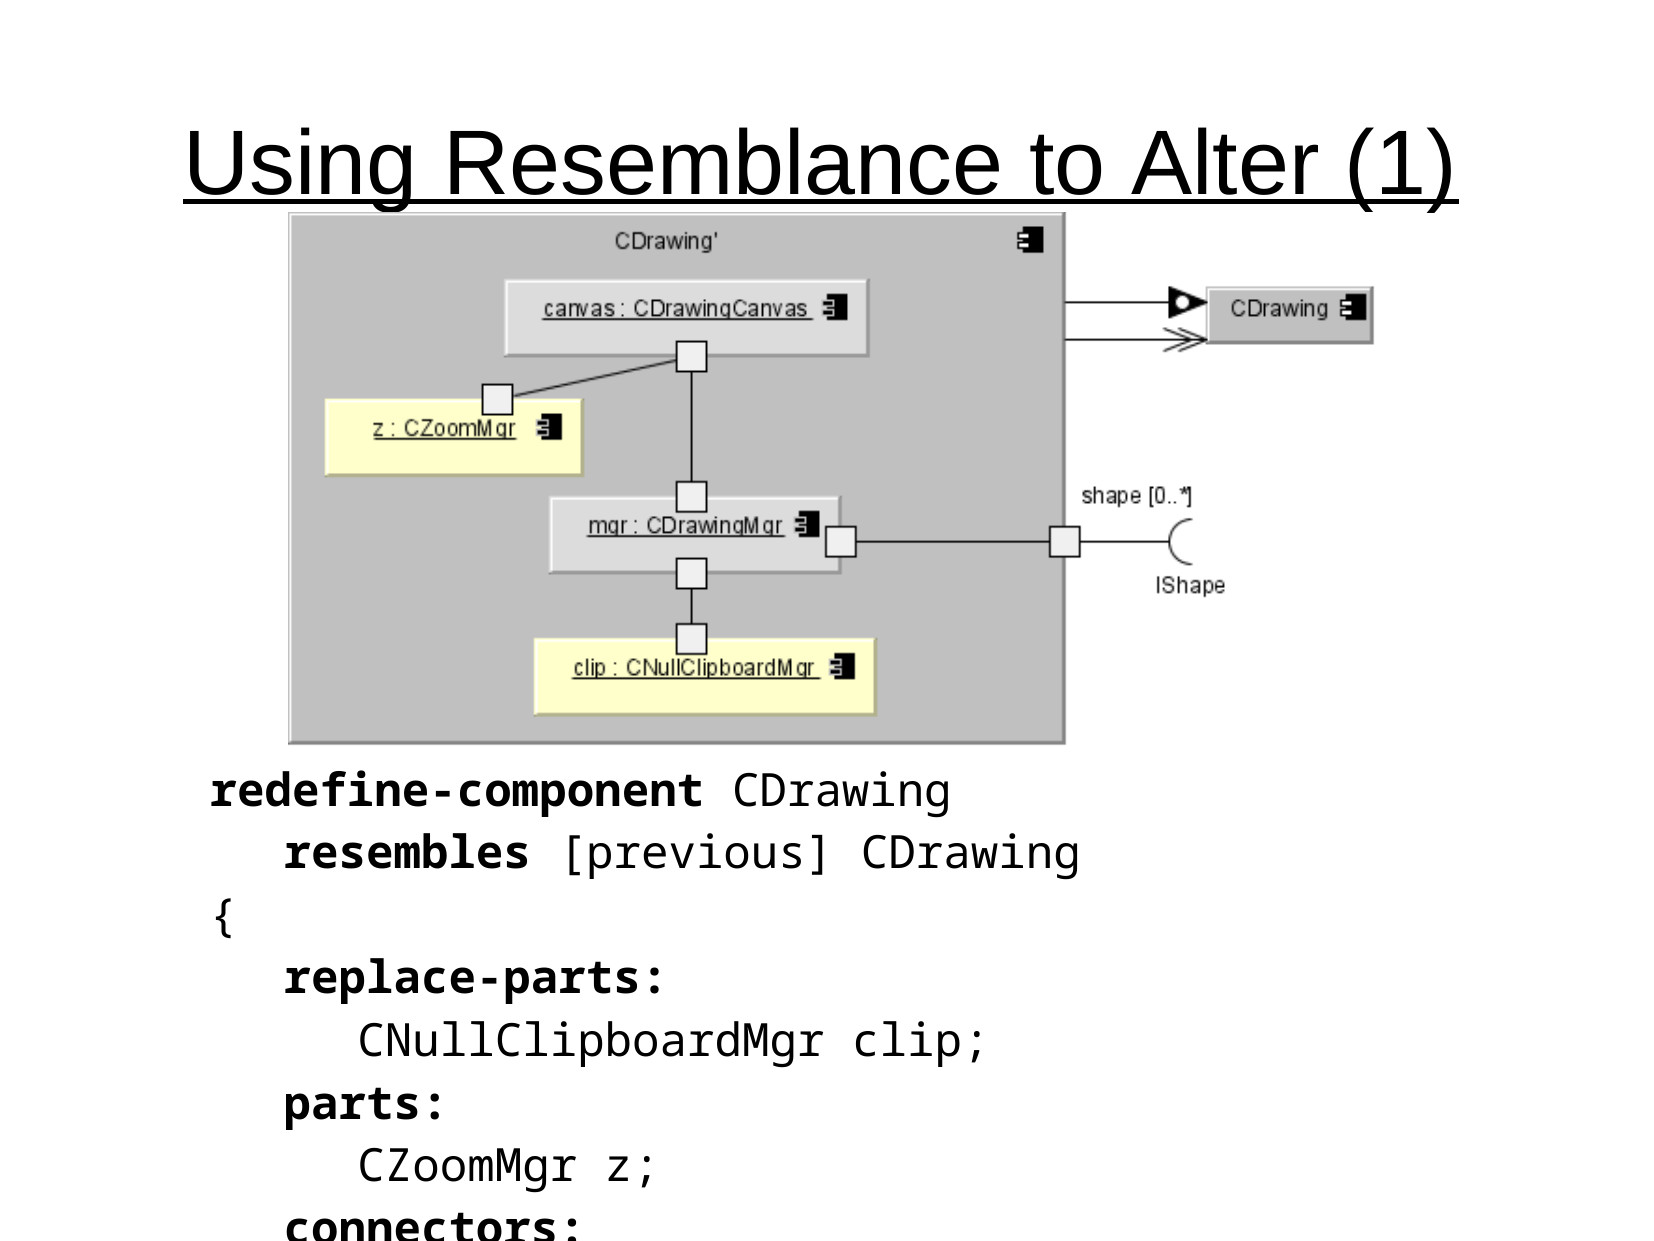

# Using Resemblance to Alter (1)
redefine-component CDrawing
	resembles [previous] CDrawing
{
	replace-parts:
		CNullClipboardMgr clip;
	parts:
		CZoomMgr z;
	connectors:
		zoom joins zoom@z to surface@canvas; }